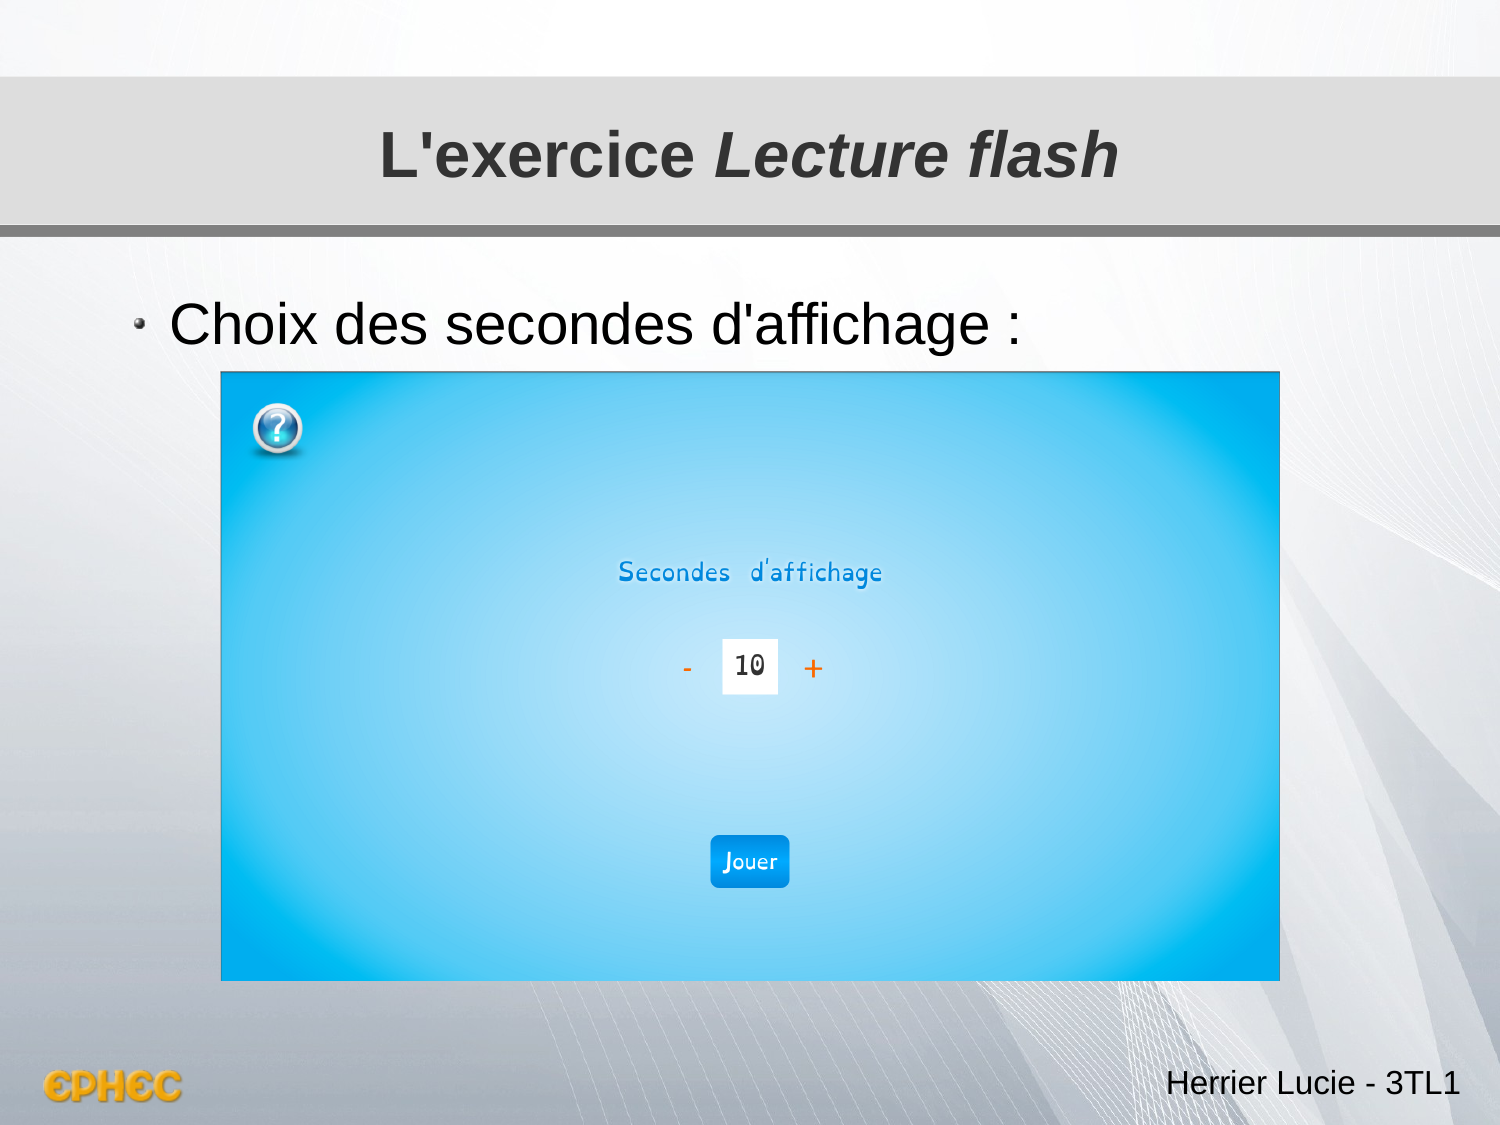

# L'exercice Lecture flash
Choix des secondes d'affichage :
Herrier Lucie - 3TL1